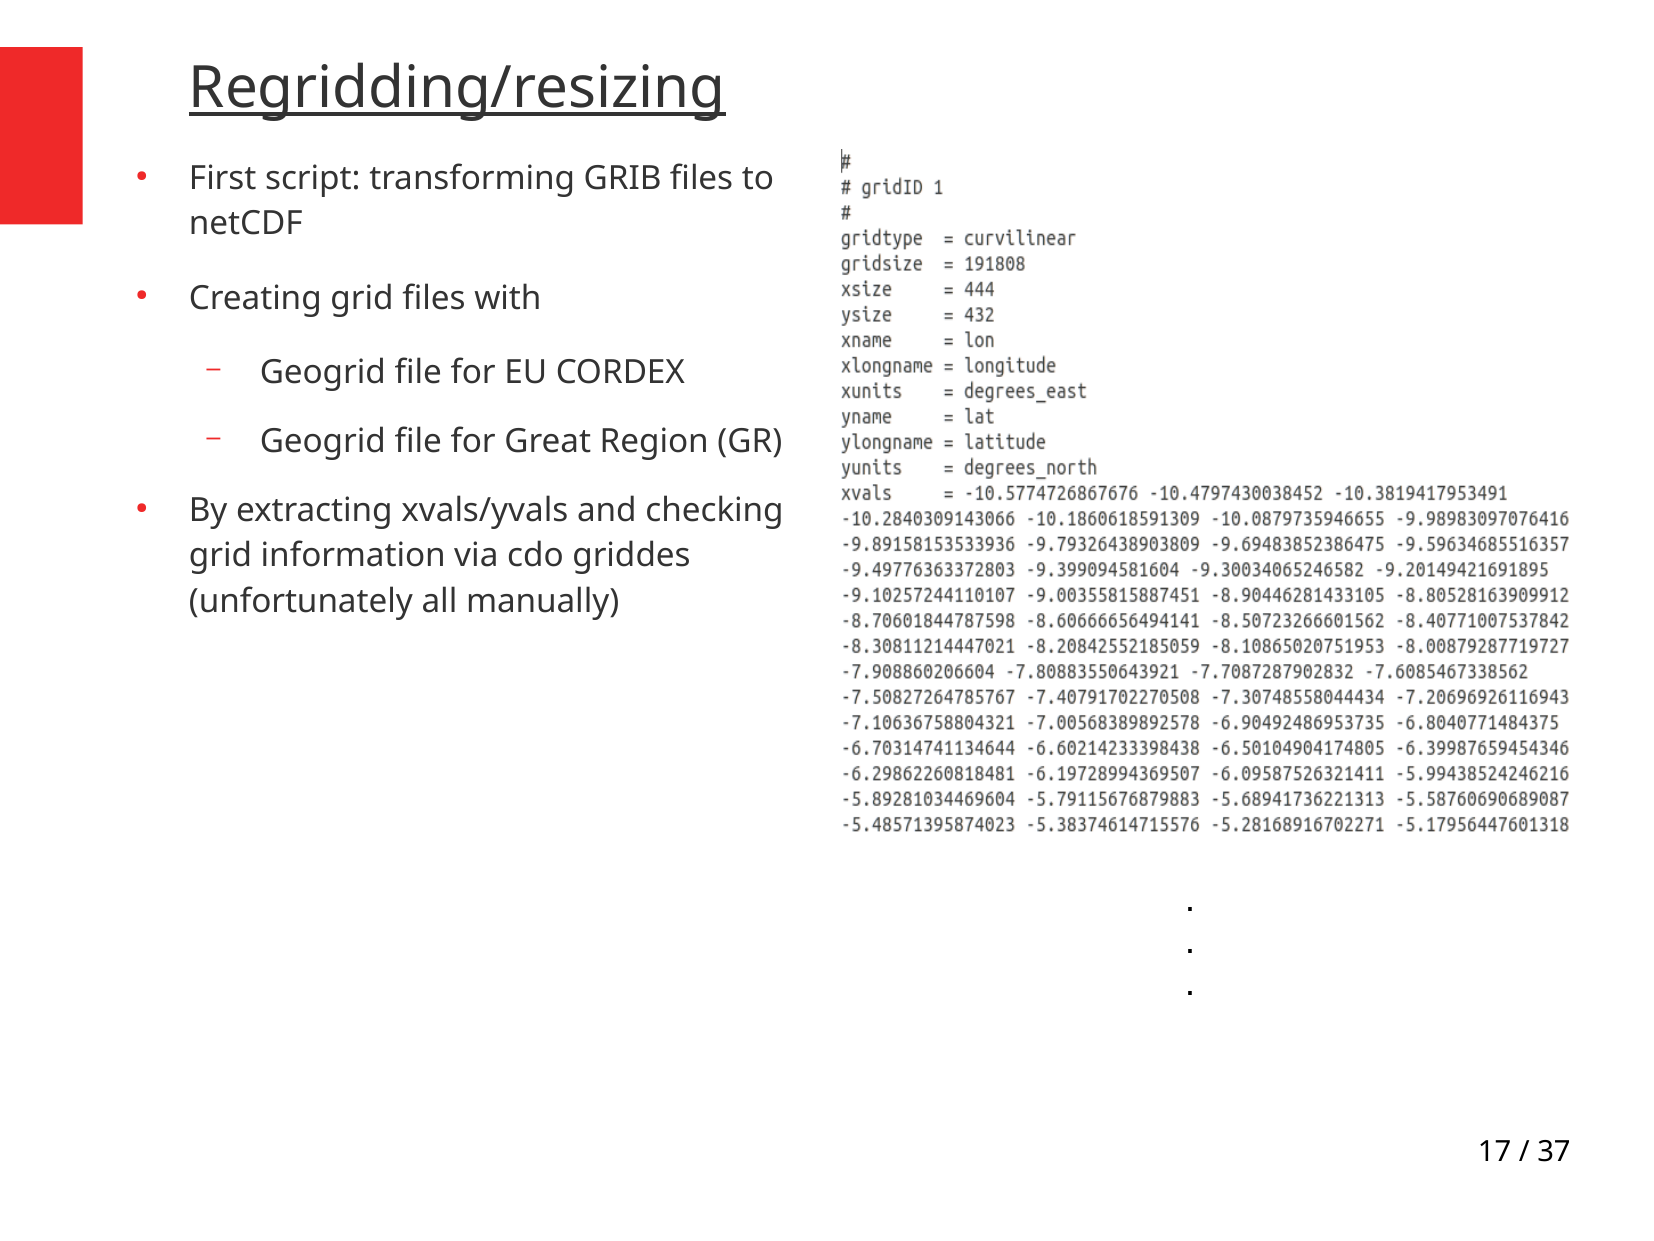

# Regridding/resizing
First script: transforming GRIB files to netCDF
Creating grid files with
Geogrid file for EU CORDEX
Geogrid file for Great Region (GR)
By extracting xvals/yvals and checking grid information via cdo griddes (unfortunately all manually)
.
.
.
17